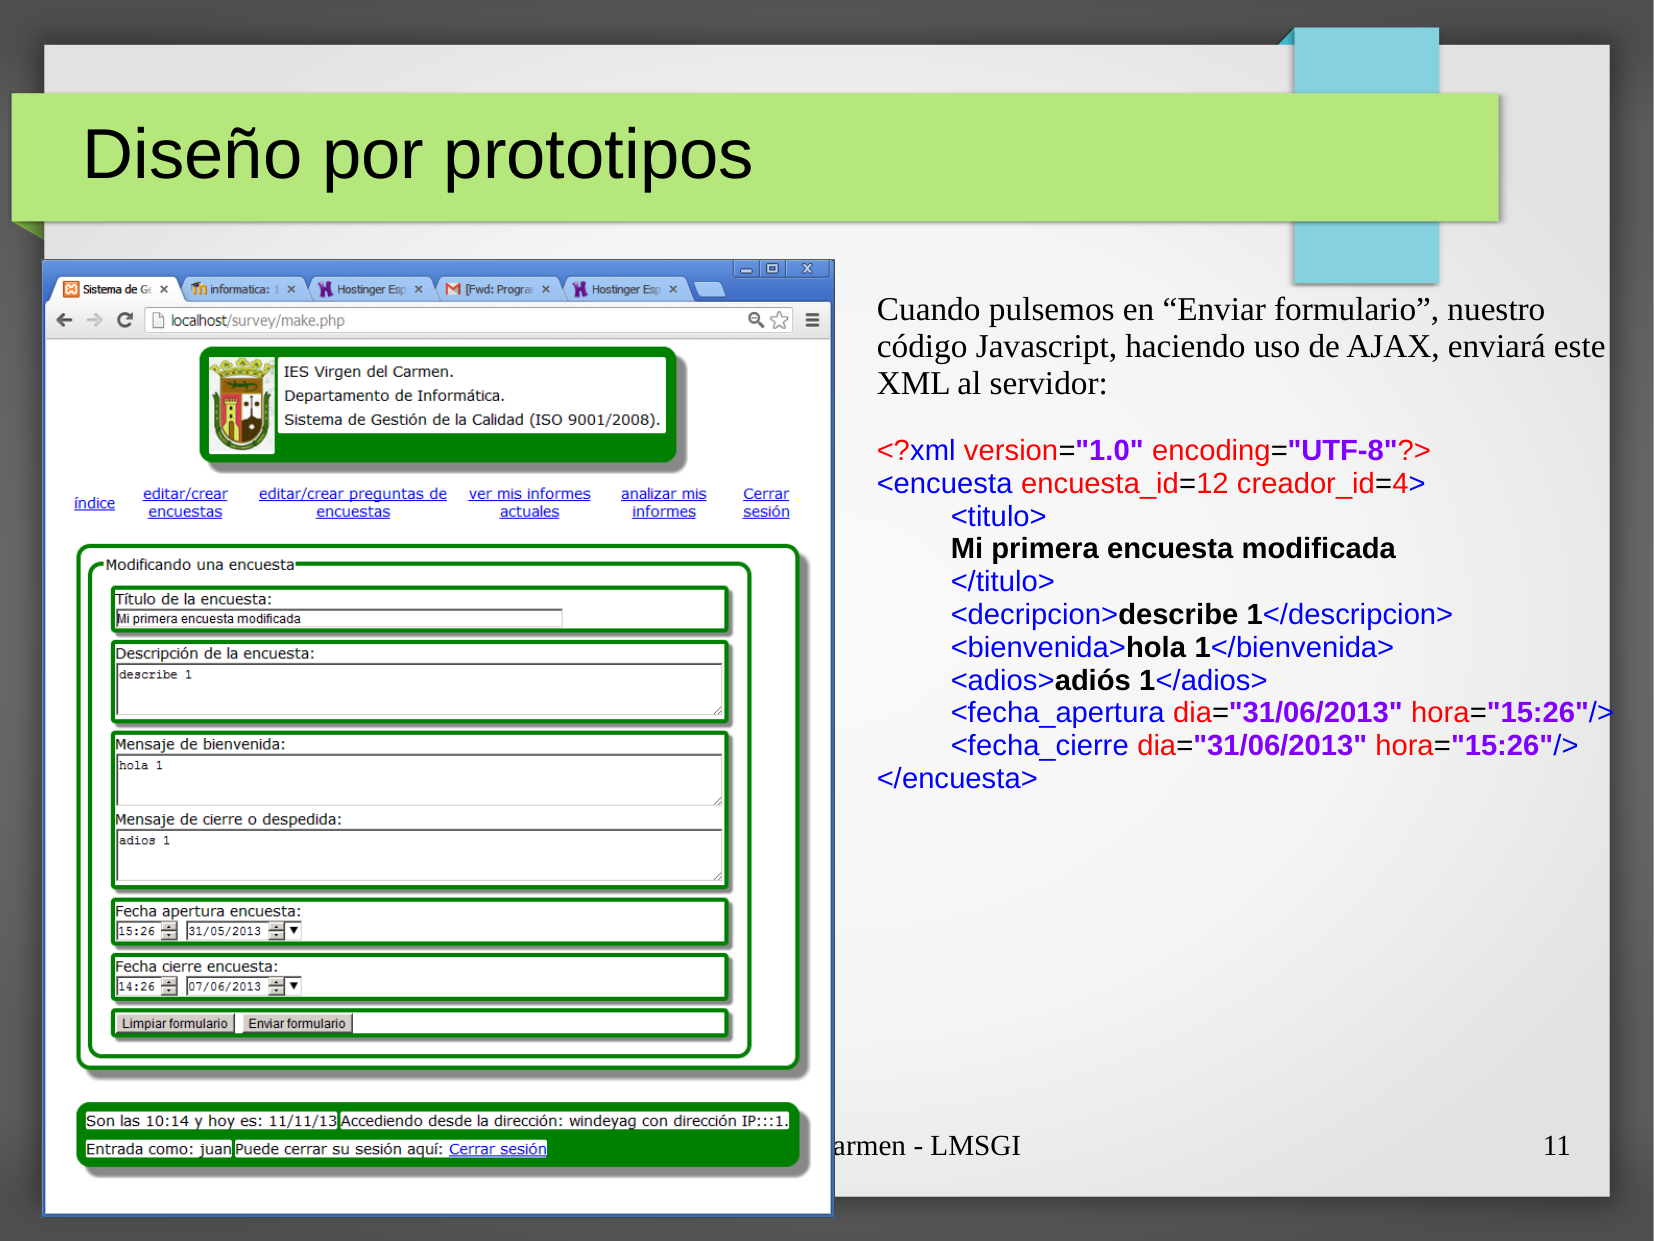

# Diseño por prototipos
Cuando pulsemos en “Enviar formulario”, nuestro código Javascript, haciendo uso de AJAX, enviará este XML al servidor:
<?xml version="1.0" encoding="UTF-8"?>
<encuesta encuesta_id=12 creador_id=4>
	<titulo>
	Mi primera encuesta modificada
	</titulo>
	<decripcion>describe 1</descripcion>
	<bienvenida>hola 1</bienvenida>
	<adios>adiós 1</adios>
	<fecha_apertura dia="31/06/2013" hora="15:26"/>
	<fecha_cierre dia="31/06/2013" hora="15:26"/>
</encuesta>
Curso 2013/14
IES Virgen del Carmen - LMSGI
11